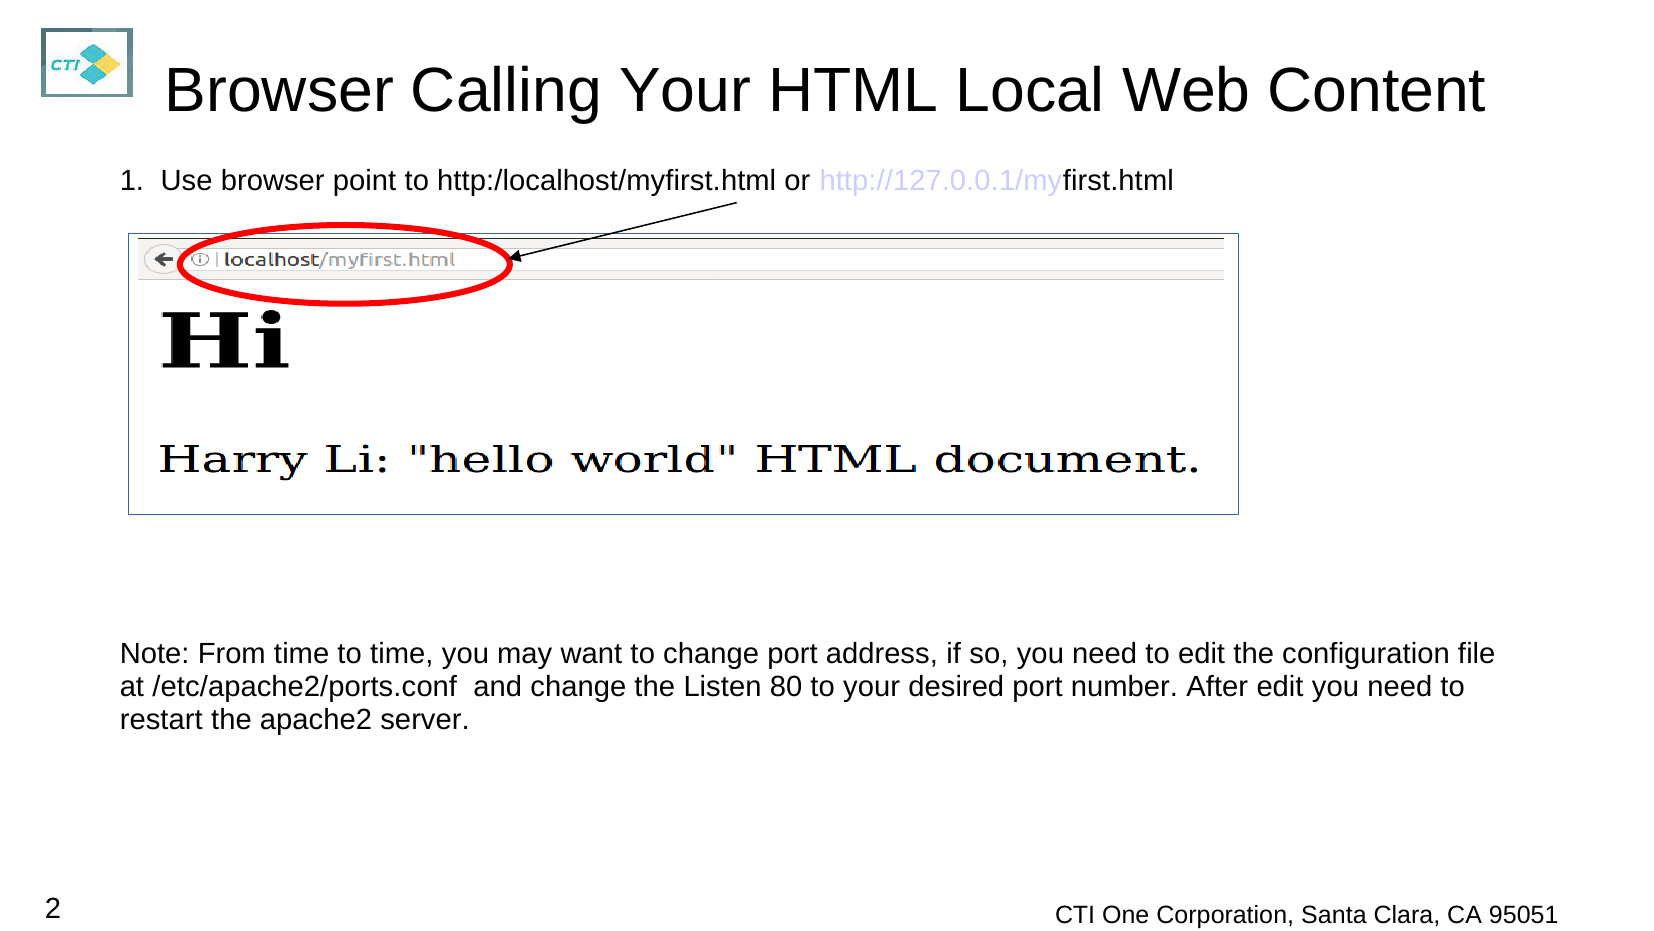

# Browser Calling Your HTML Local Web Content
1. Use browser point to http:/localhost/myfirst.html or http://127.0.0.1/myfirst.html
Note: From time to time, you may want to change port address, if so, you need to edit the configuration file at /etc/apache2/ports.conf and change the Listen 80 to your desired port number. After edit you need to restart the apache2 server.
2
CTI One Corporation, Santa Clara, CA 95051